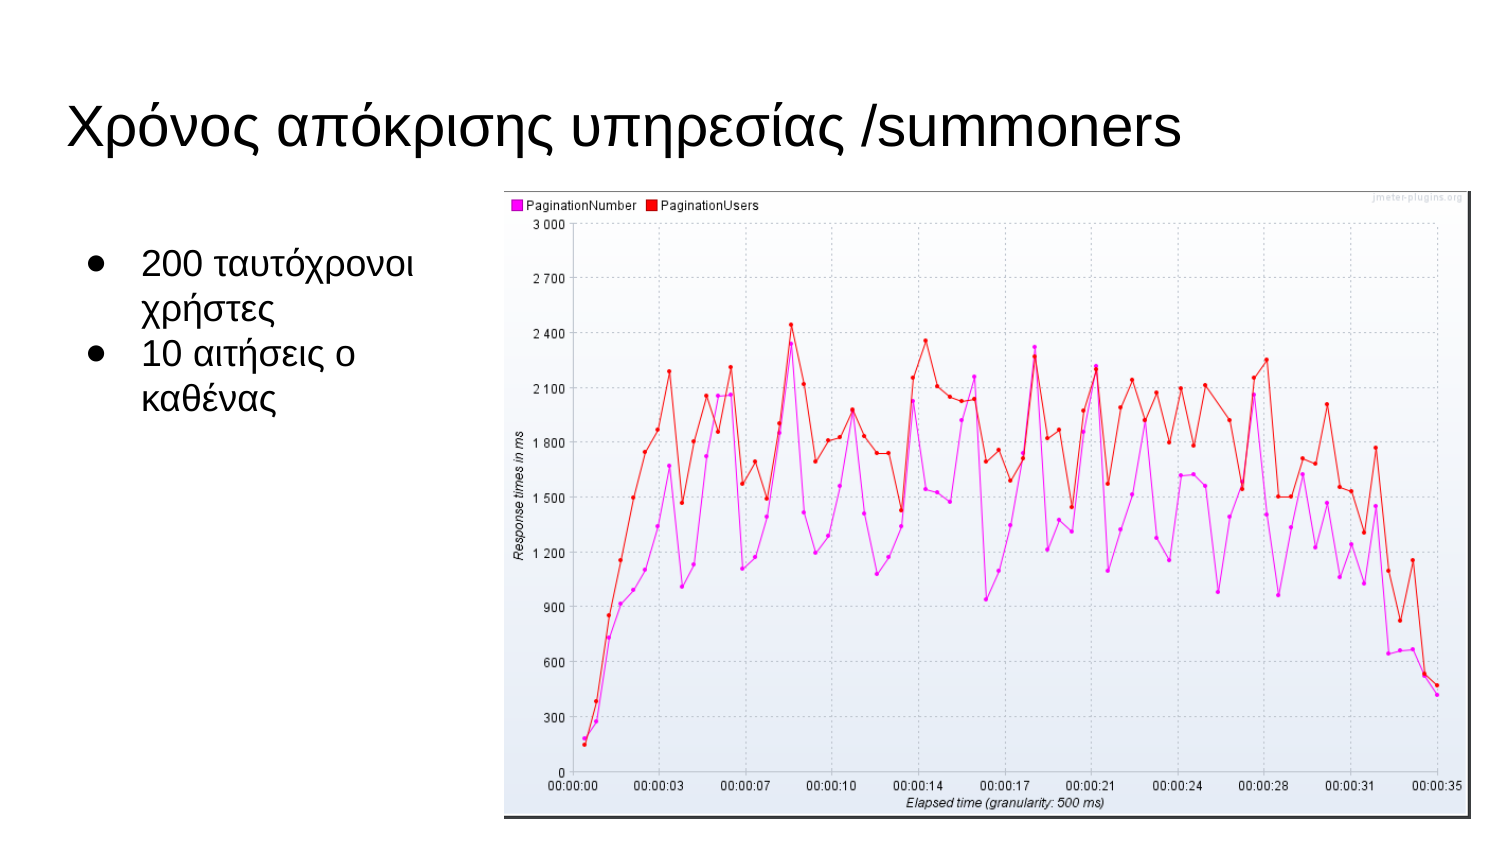

# Χρόνος απόκρισης υπηρεσίας /summoners
200 ταυτόχρονοι χρήστες
10 αιτήσεις ο καθένας